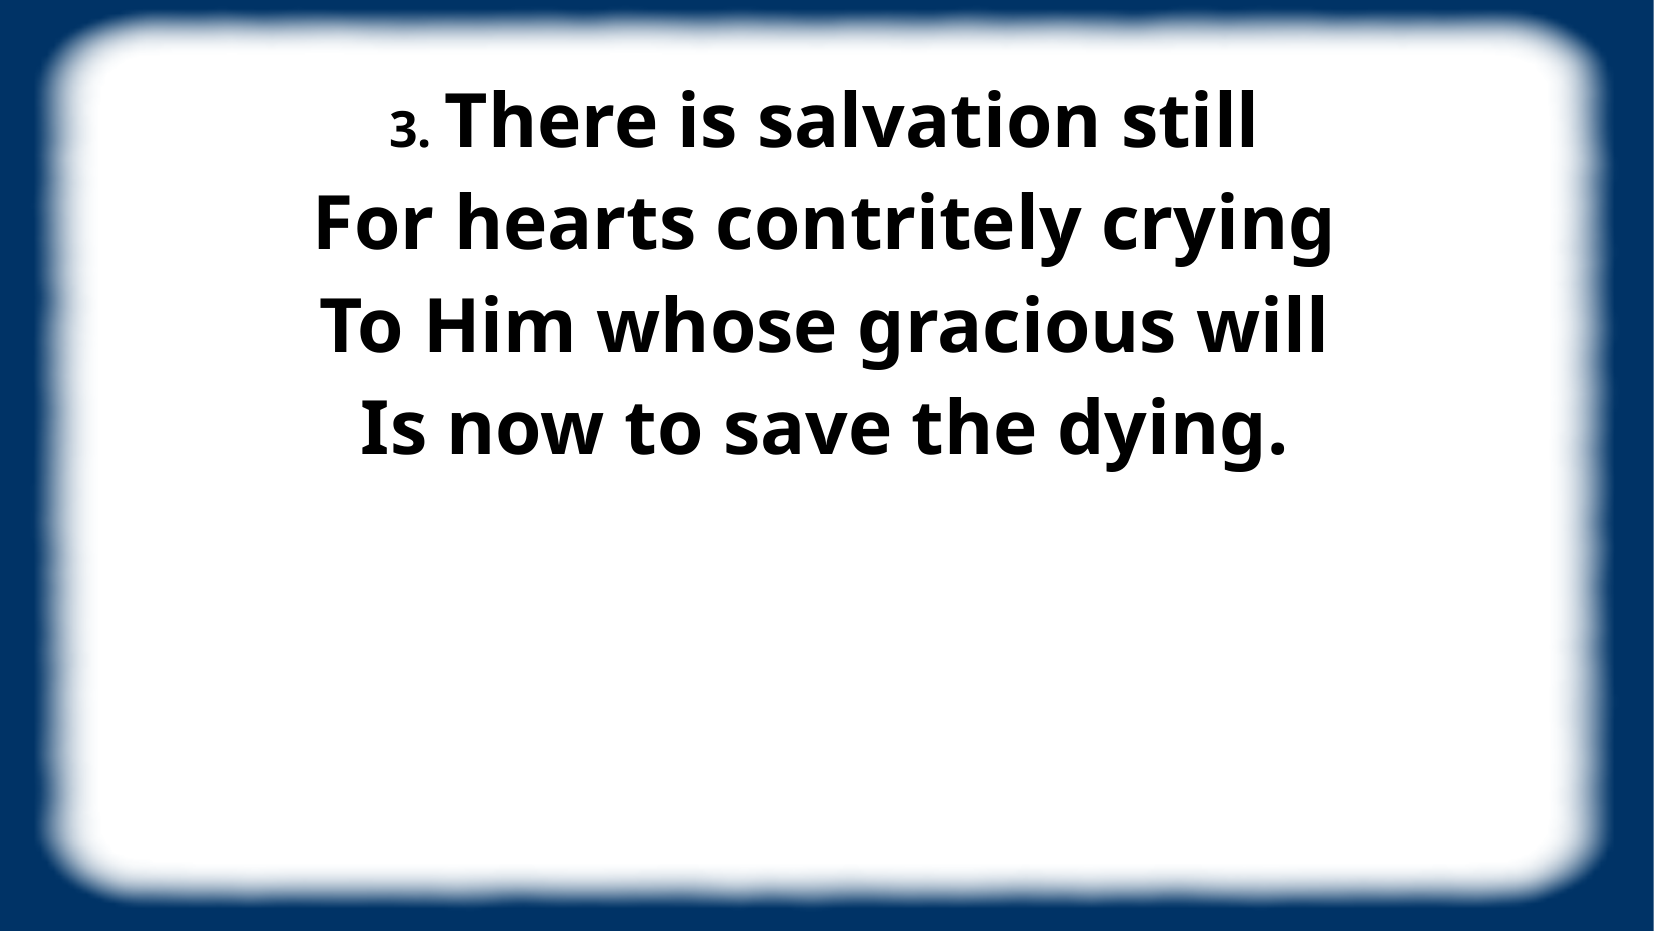

3. There is salvation still
For hearts contritely crying
To Him whose gracious will
Is now to save the dying.